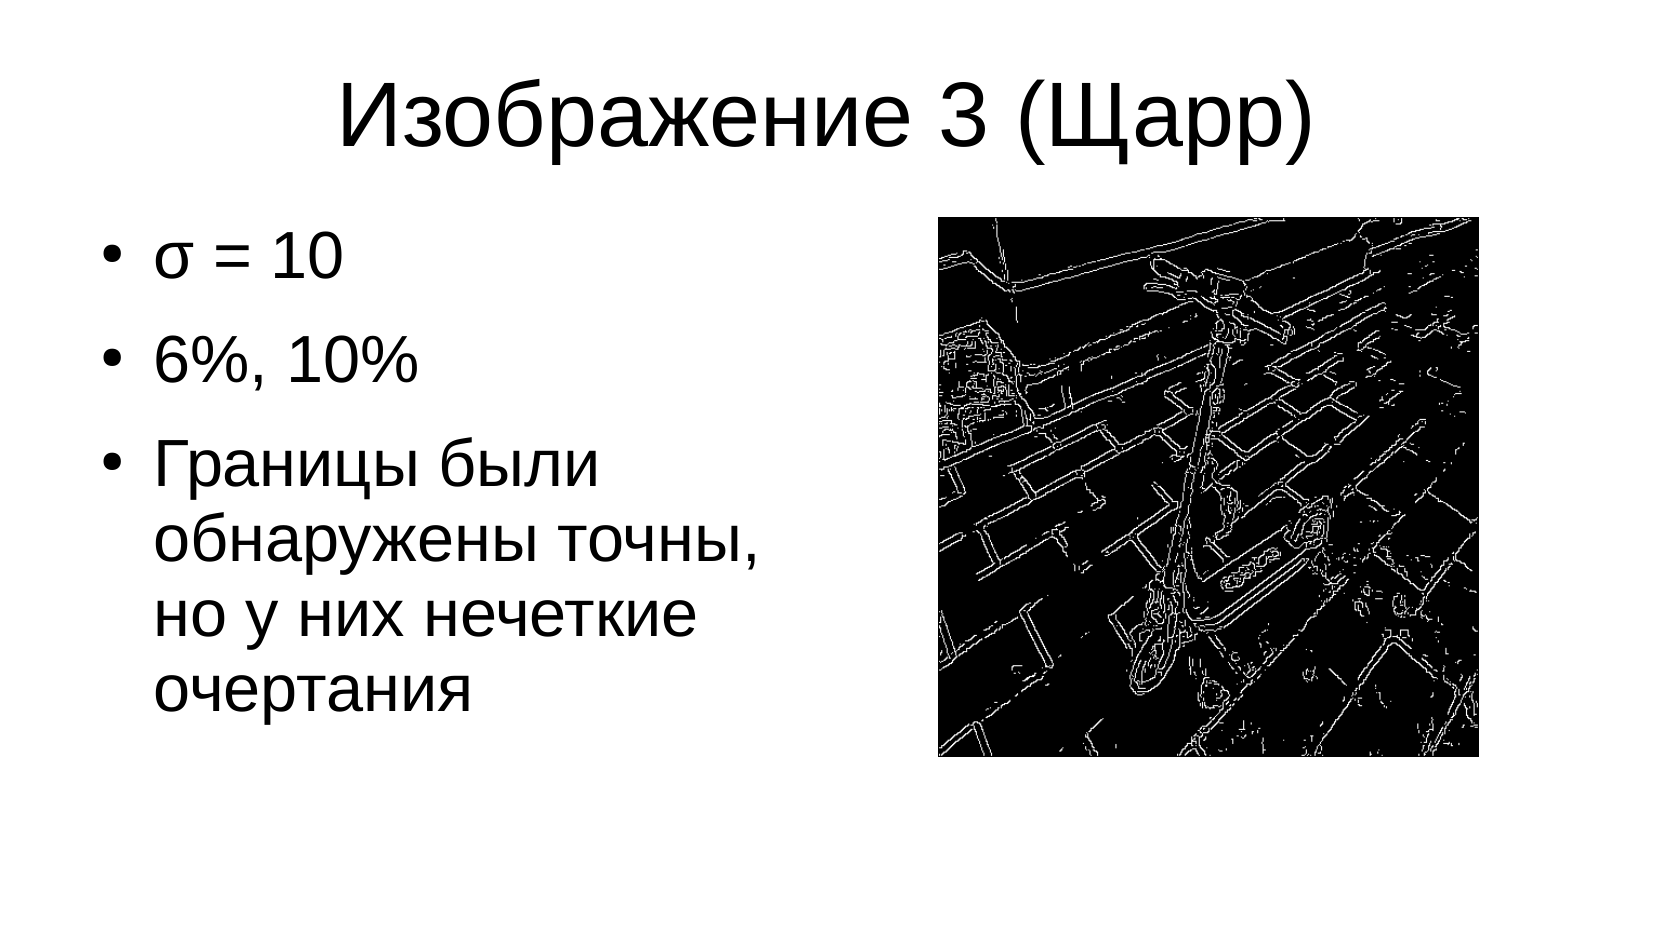

# Изображение 3 (Щарр)
σ = 10
6%, 10%
Границы были обнаружены точны, но у них нечеткие очертания